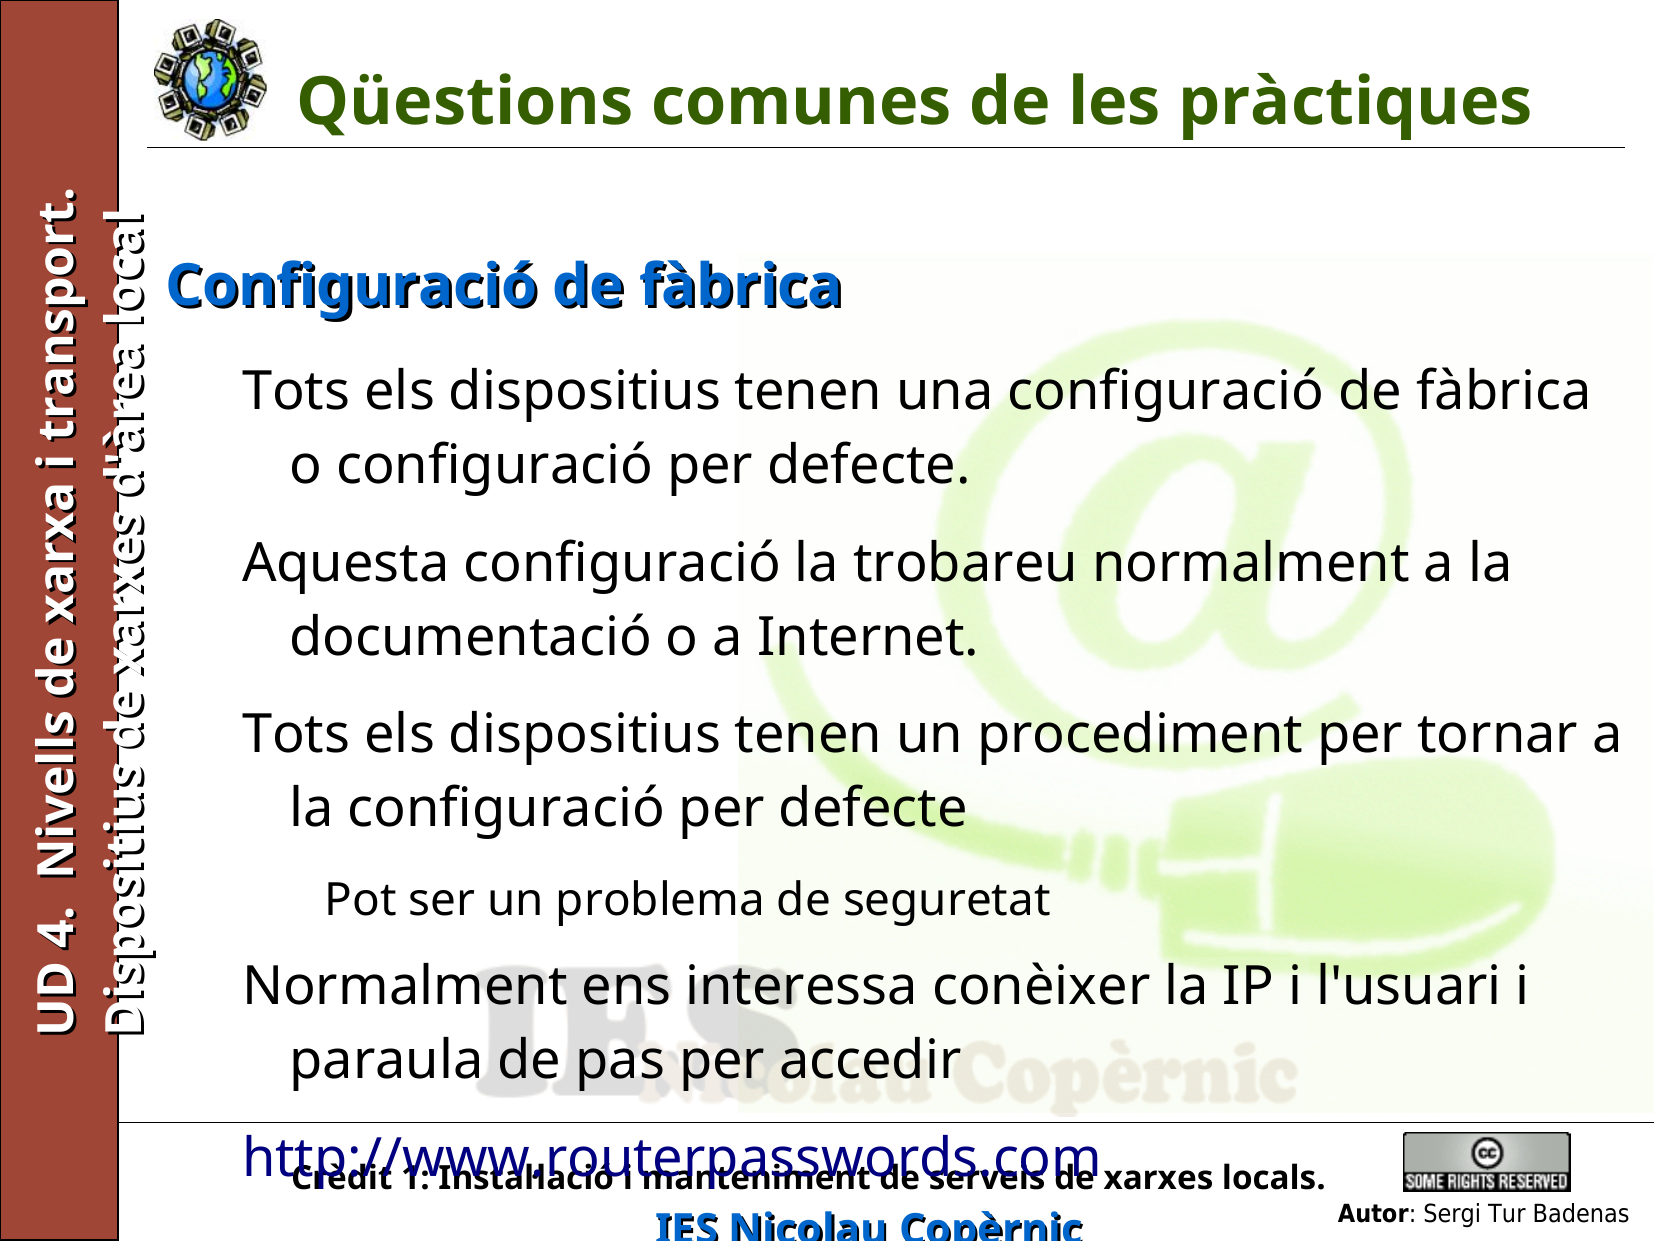

# Qüestions comunes de les pràctiques
Configuració de fàbrica
Tots els dispositius tenen una configuració de fàbrica o configuració per defecte.
Aquesta configuració la trobareu normalment a la documentació o a Internet.
Tots els dispositius tenen un procediment per tornar a la configuració per defecte
Pot ser un problema de seguretat
Normalment ens interessa conèixer la IP i l'usuari i paraula de pas per accedir
http://www.routerpasswords.com